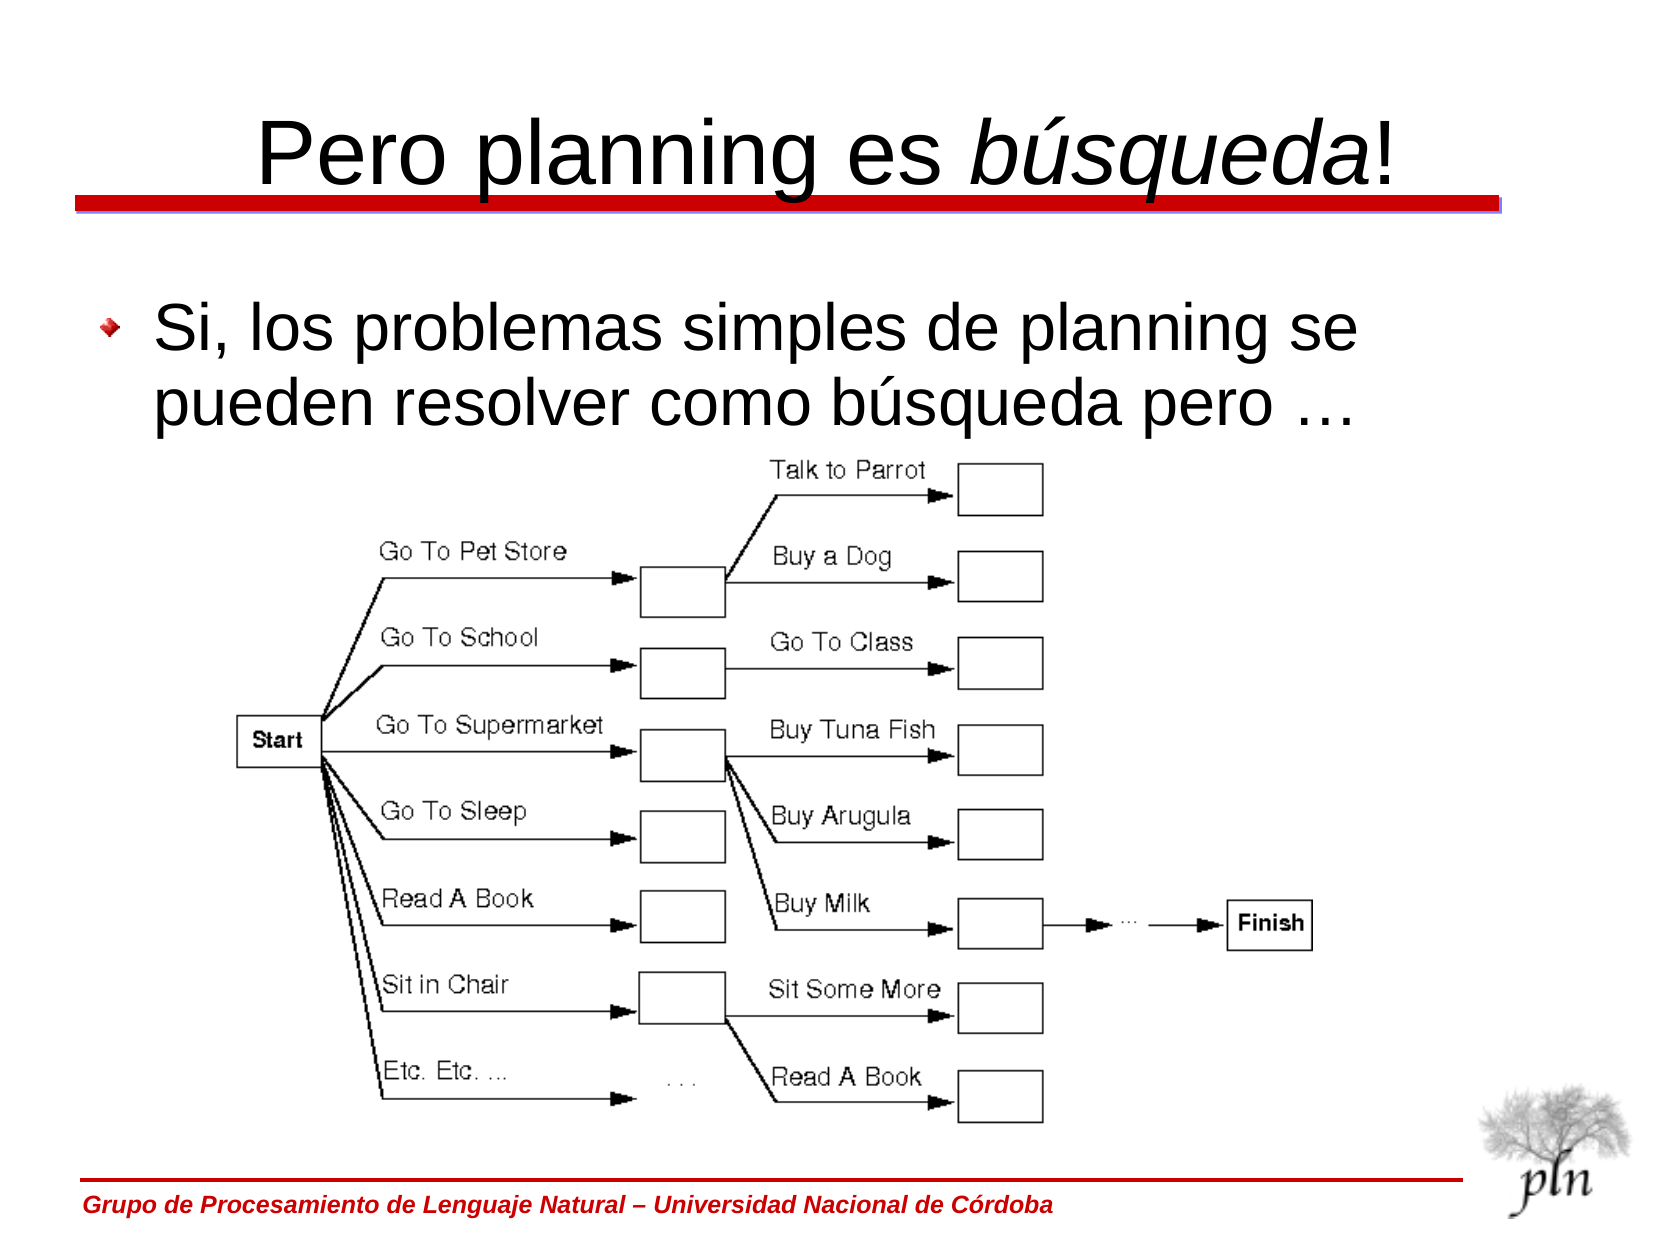

# Pero planning es búsqueda!
Si, los problemas simples de planning se pueden resolver como búsqueda pero …